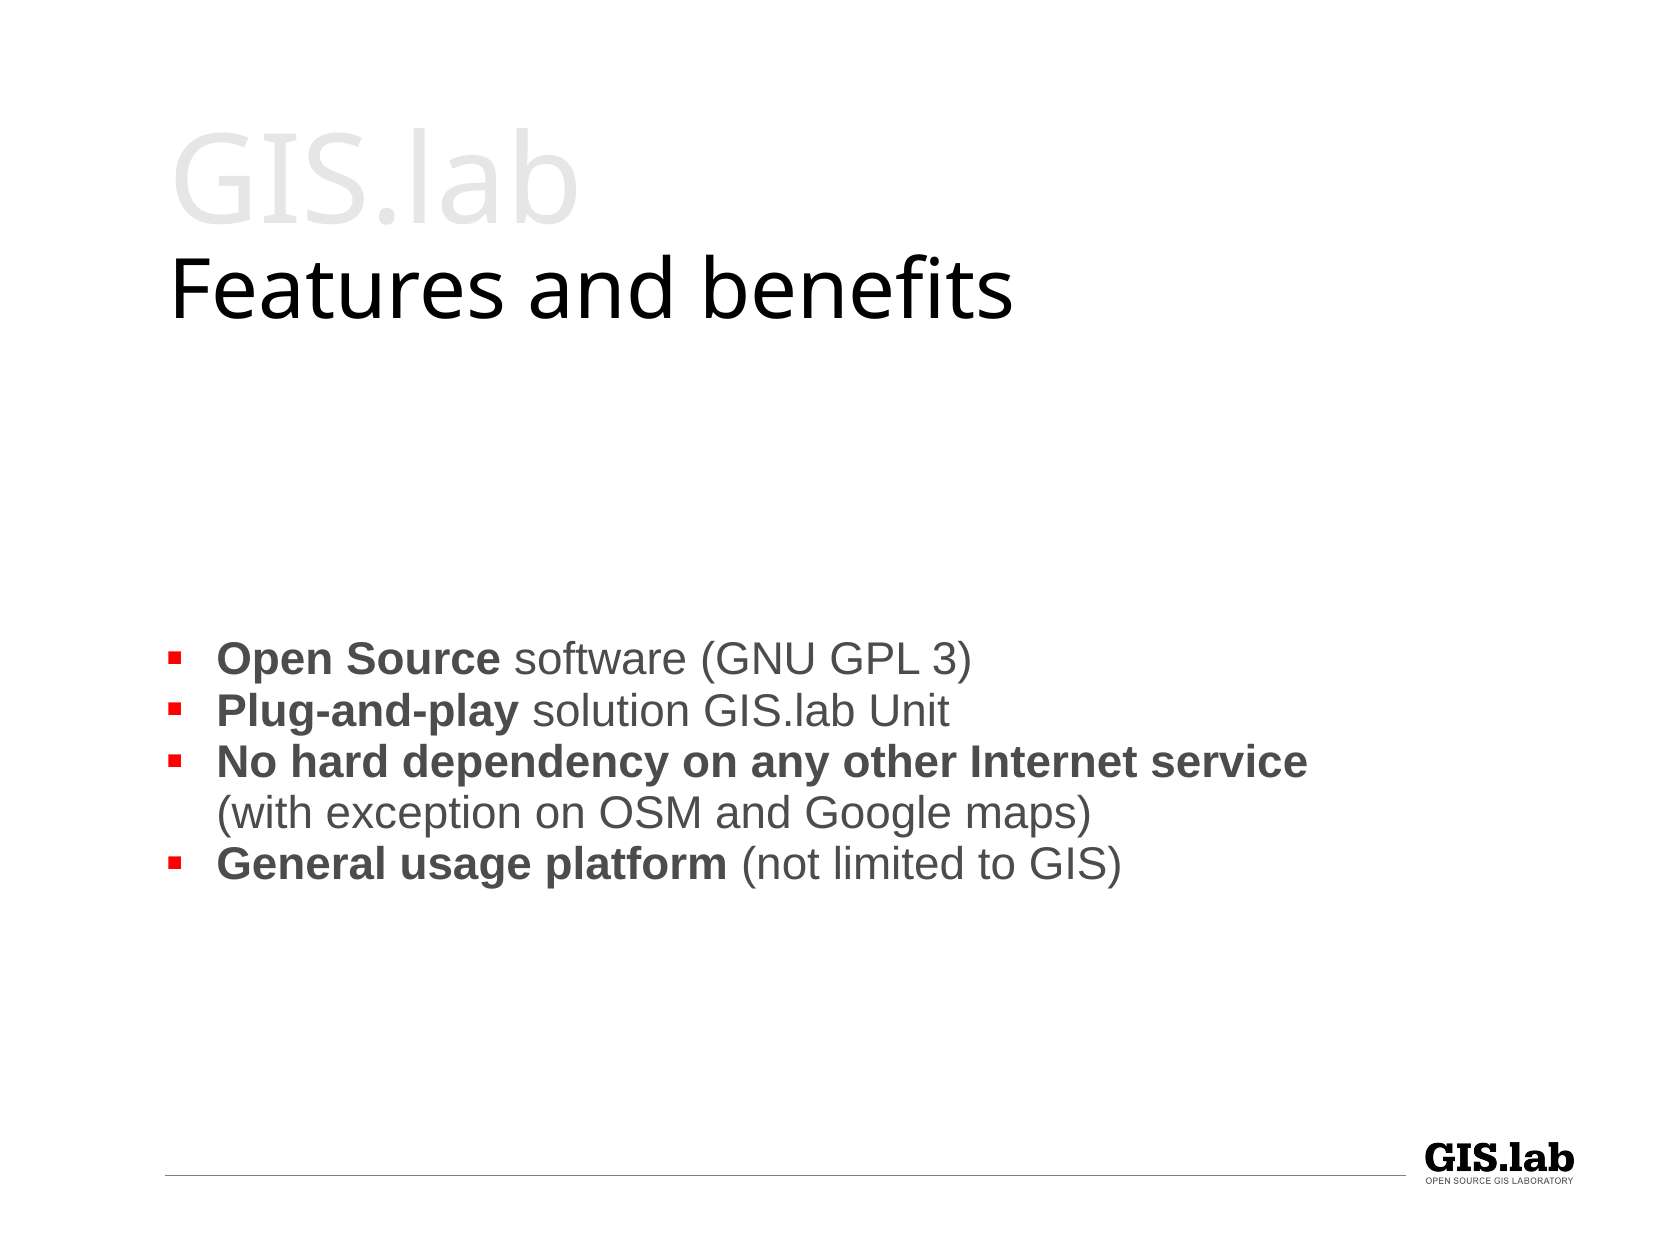

GIS.lab
Features and benefits
 Open Source software (GNU GPL 3)
 Plug-and-play solution GIS.lab Unit
 No hard dependency on any other Internet service
 (with exception on OSM and Google maps)
 General usage platform (not limited to GIS)